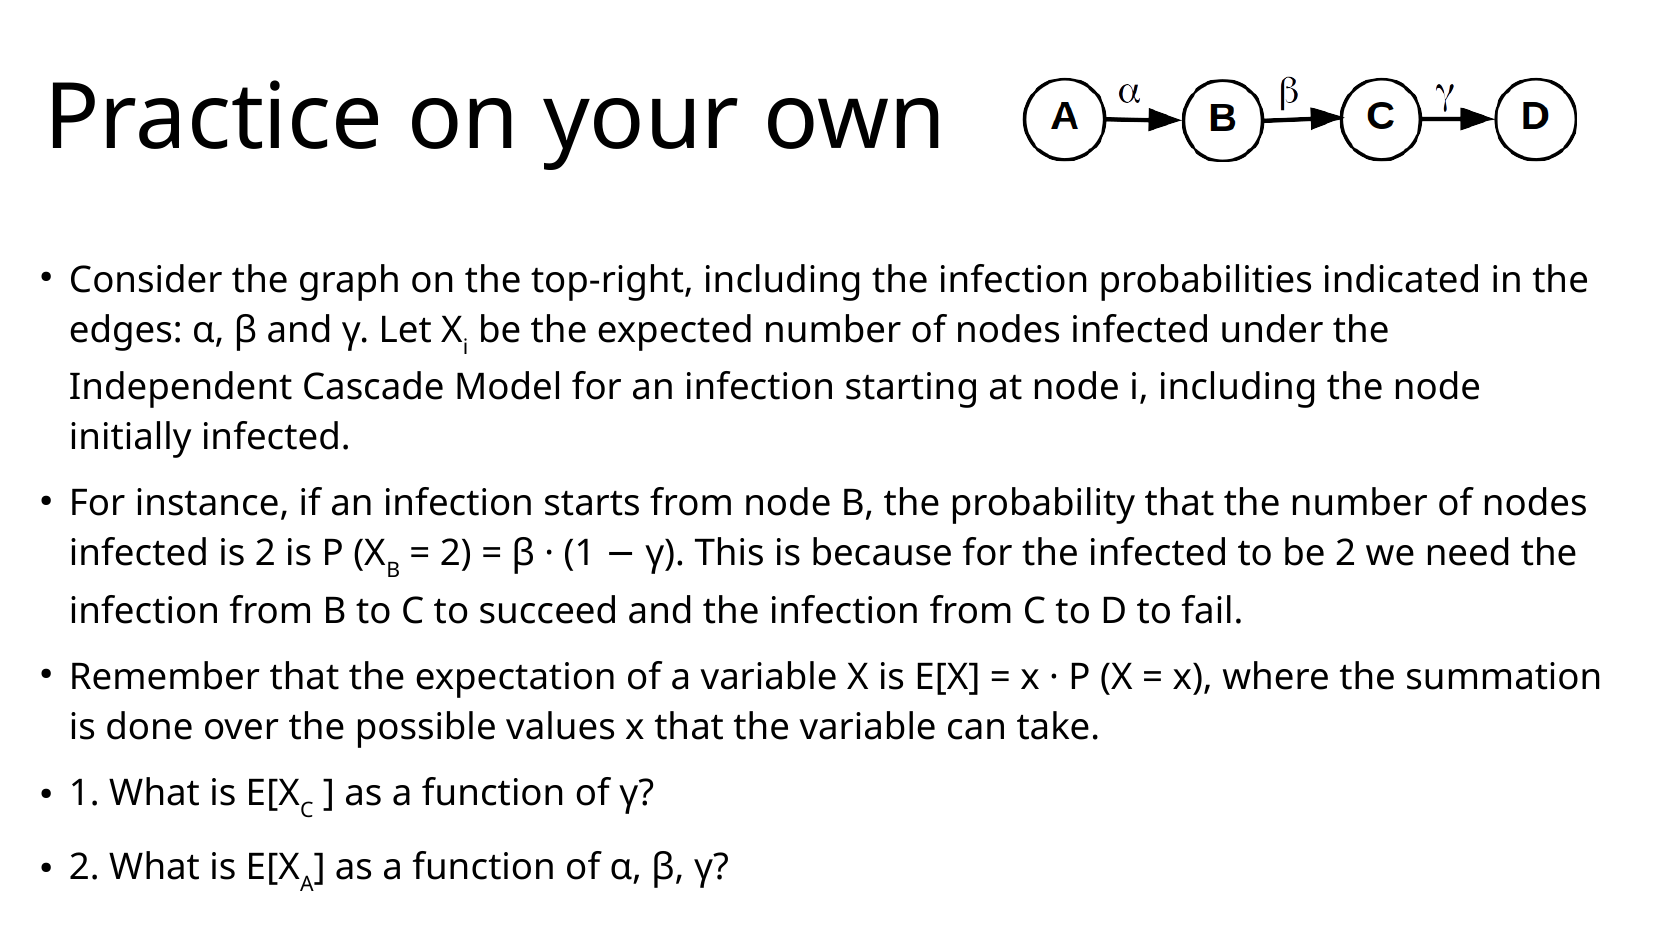

# Practice on your own
Consider the graph on the top-right, including the infection probabilities indicated in the edges: α, β and γ. Let Xi be the expected number of nodes infected under the Independent Cascade Model for an infection starting at node i, including the node initially infected.
For instance, if an infection starts from node B, the probability that the number of nodes infected is 2 is P (XB = 2) = β · (1 − γ). This is because for the infected to be 2 we need the infection from B to C to succeed and the infection from C to D to fail.
Remember that the expectation of a variable X is E[X] = x · P (X = x), where the summation is done over the possible values x that the variable can take.
1. What is E[XC ] as a function of γ?
2. What is E[XA] as a function of α, β, γ?